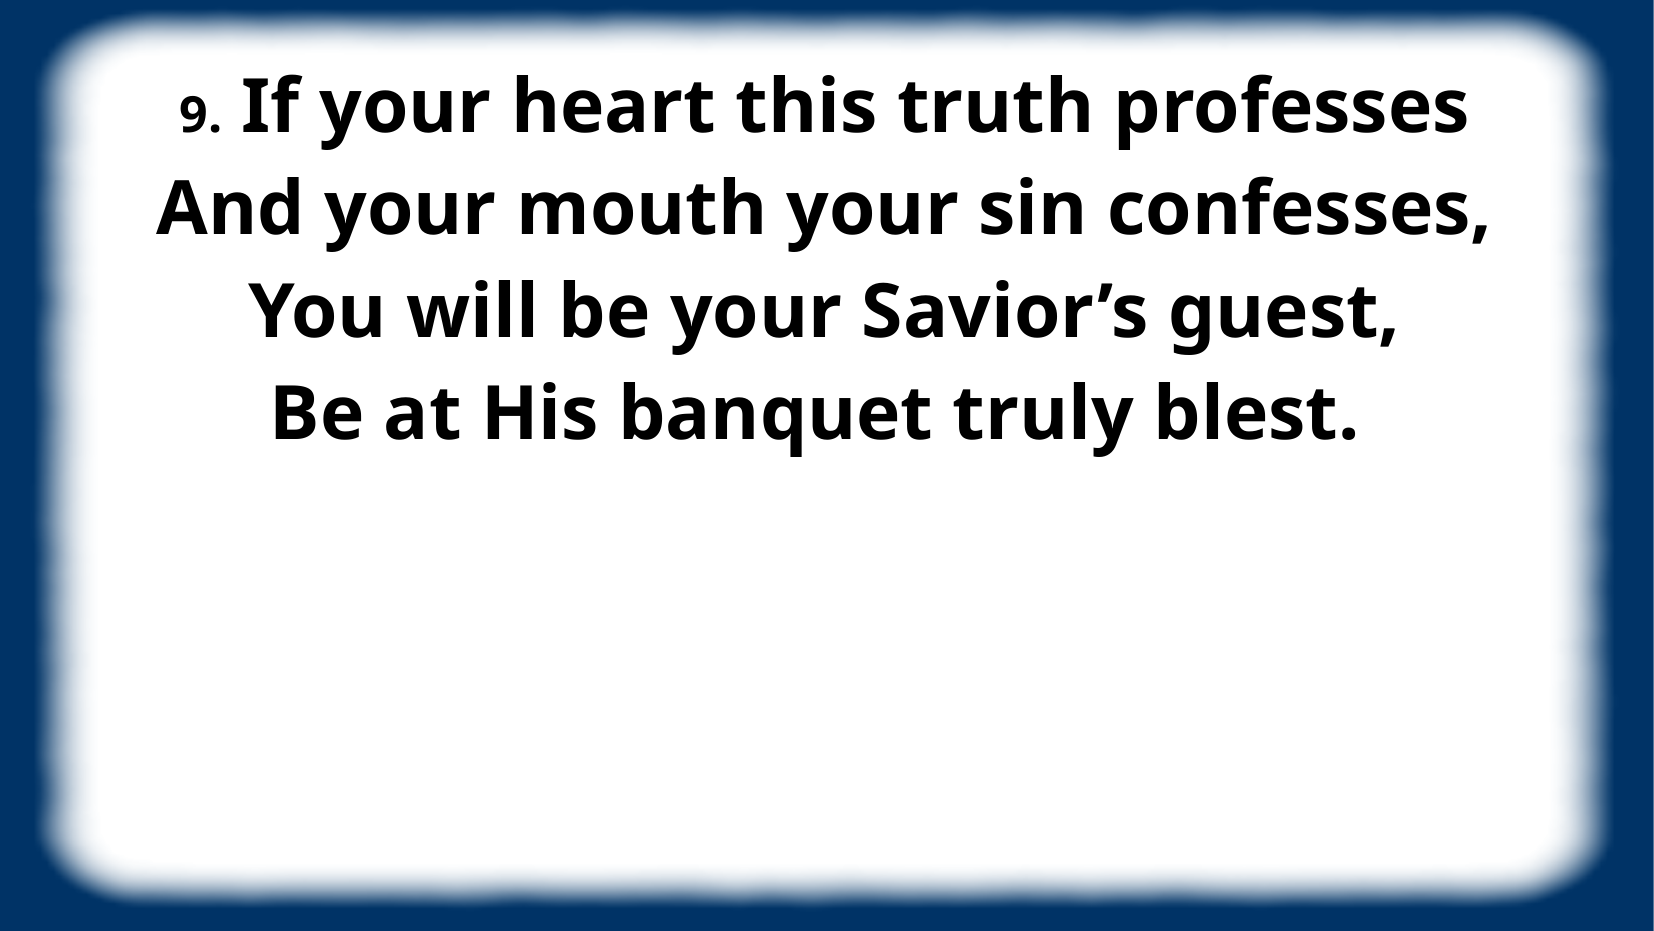

9. If your heart this truth professes
And your mouth your sin confesses,
You will be your Savior’s guest,
Be at His banquet truly blest.